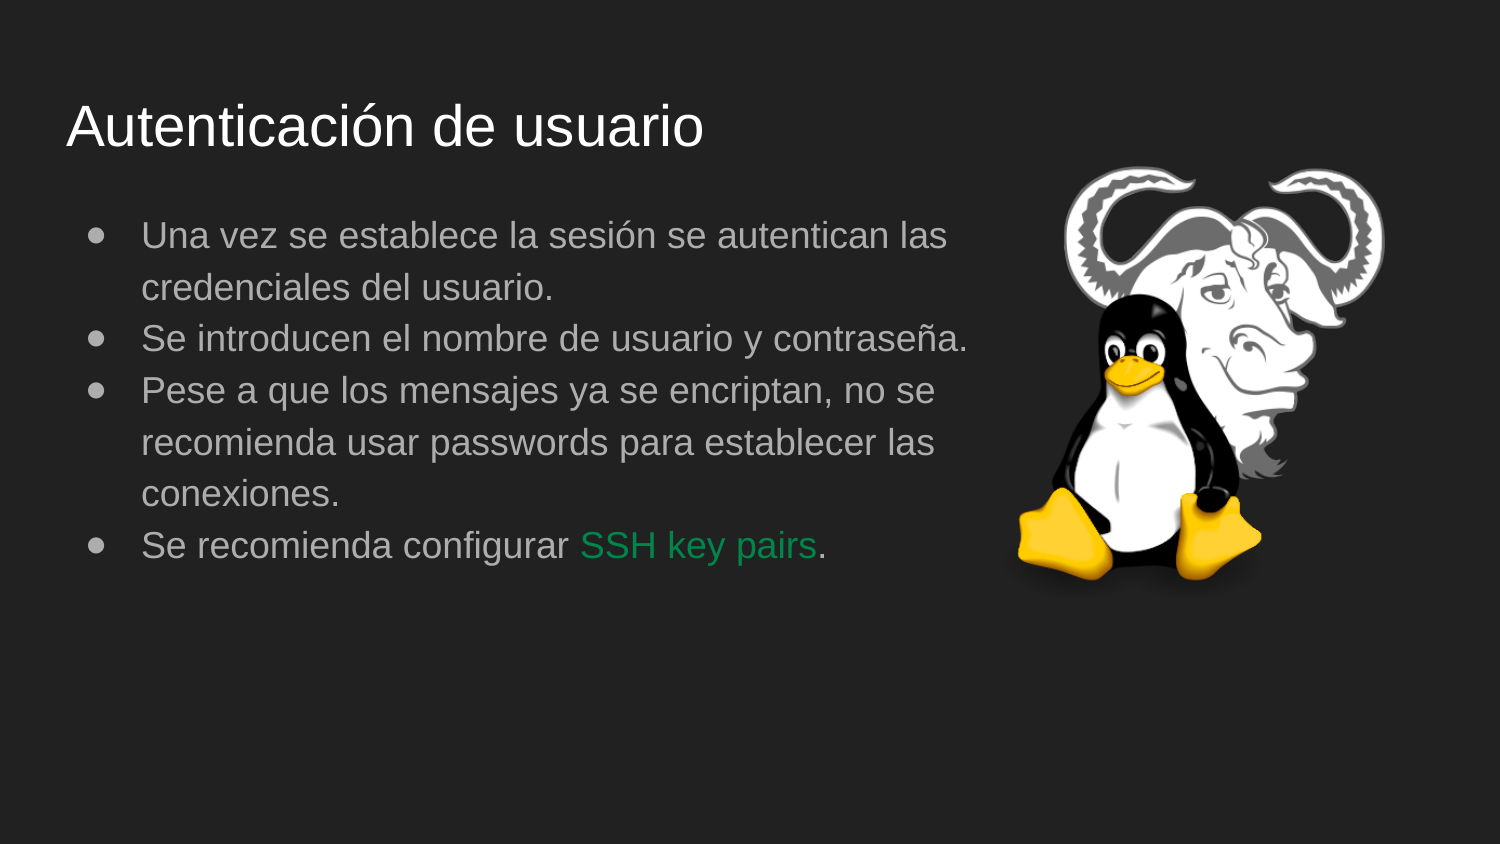

# Autenticación de usuario
Una vez se establece la sesión se autentican las credenciales del usuario.
Se introducen el nombre de usuario y contraseña.
Pese a que los mensajes ya se encriptan, no se recomienda usar passwords para establecer las conexiones.
Se recomienda configurar SSH key pairs.